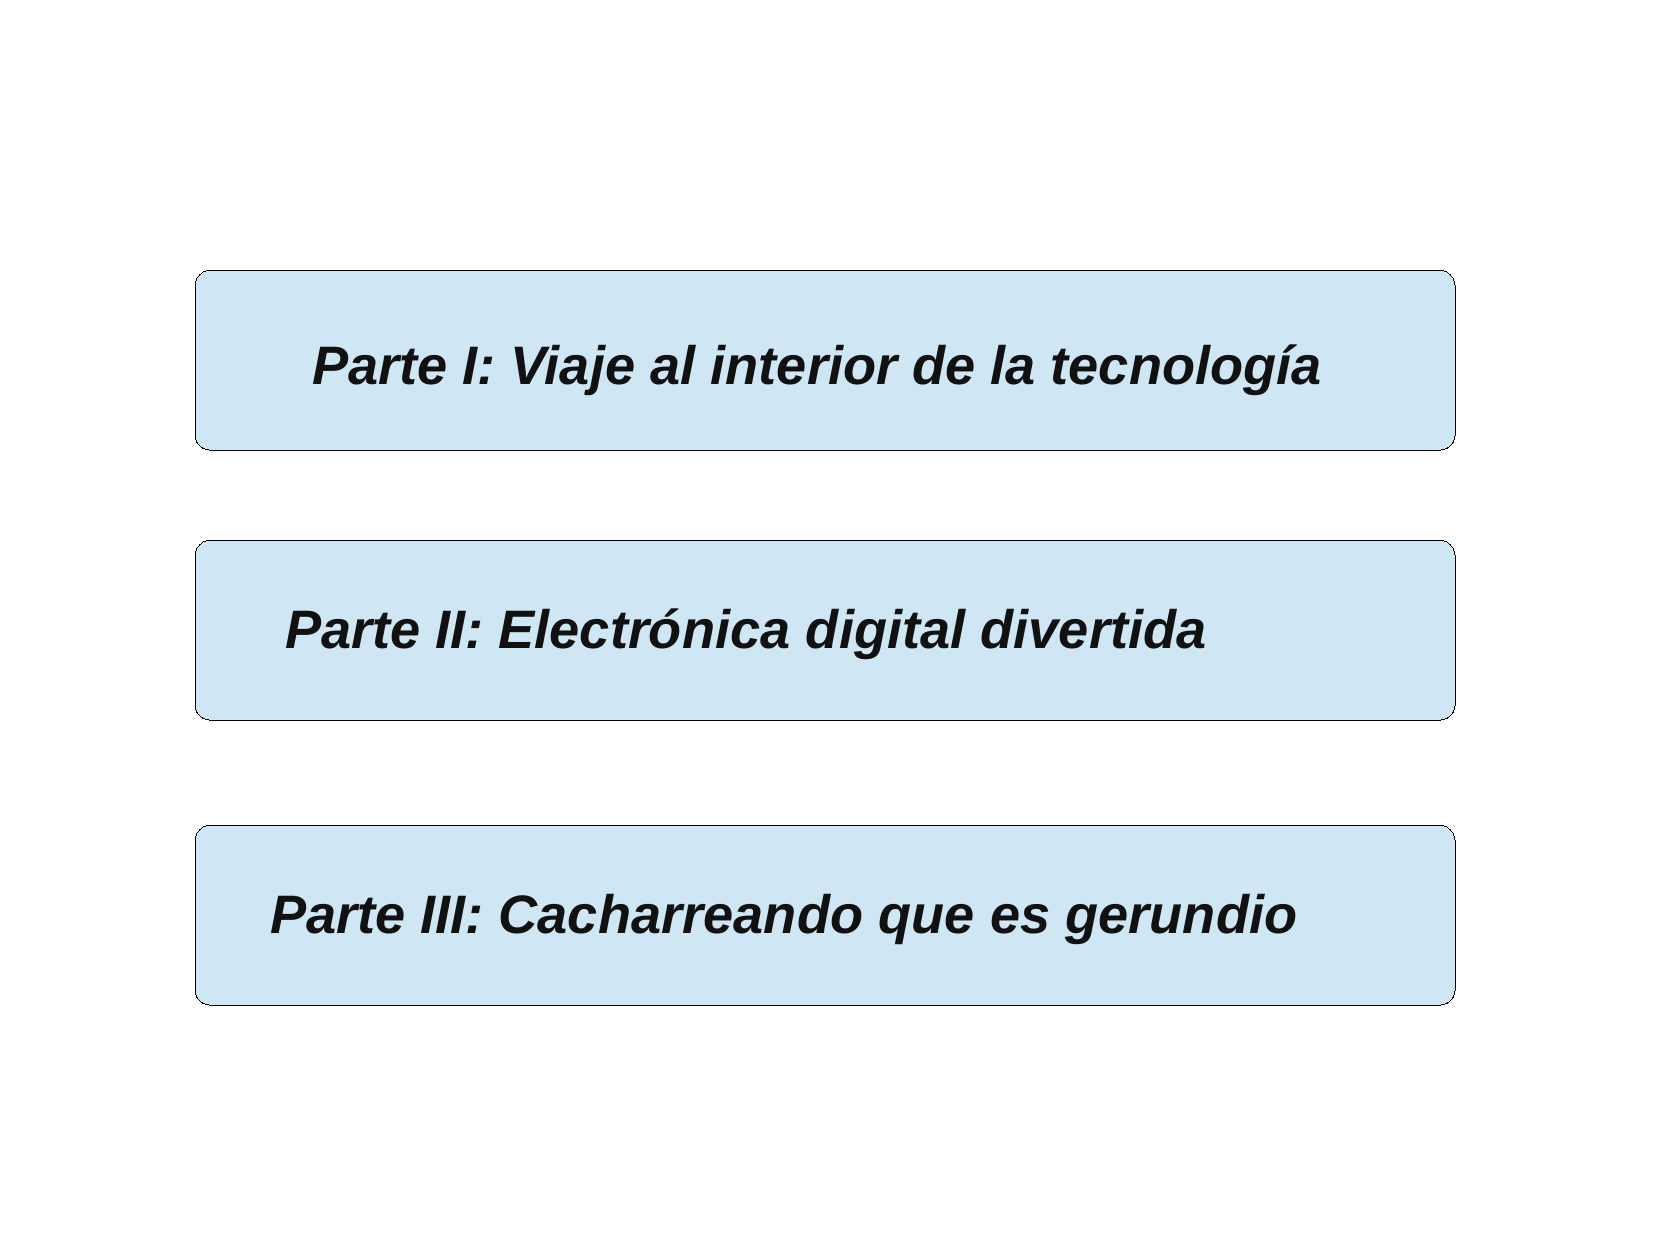

Parte I: Viaje al interior de la tecnología
Parte II: Electrónica digital divertida
Parte III: Cacharreando que es gerundio